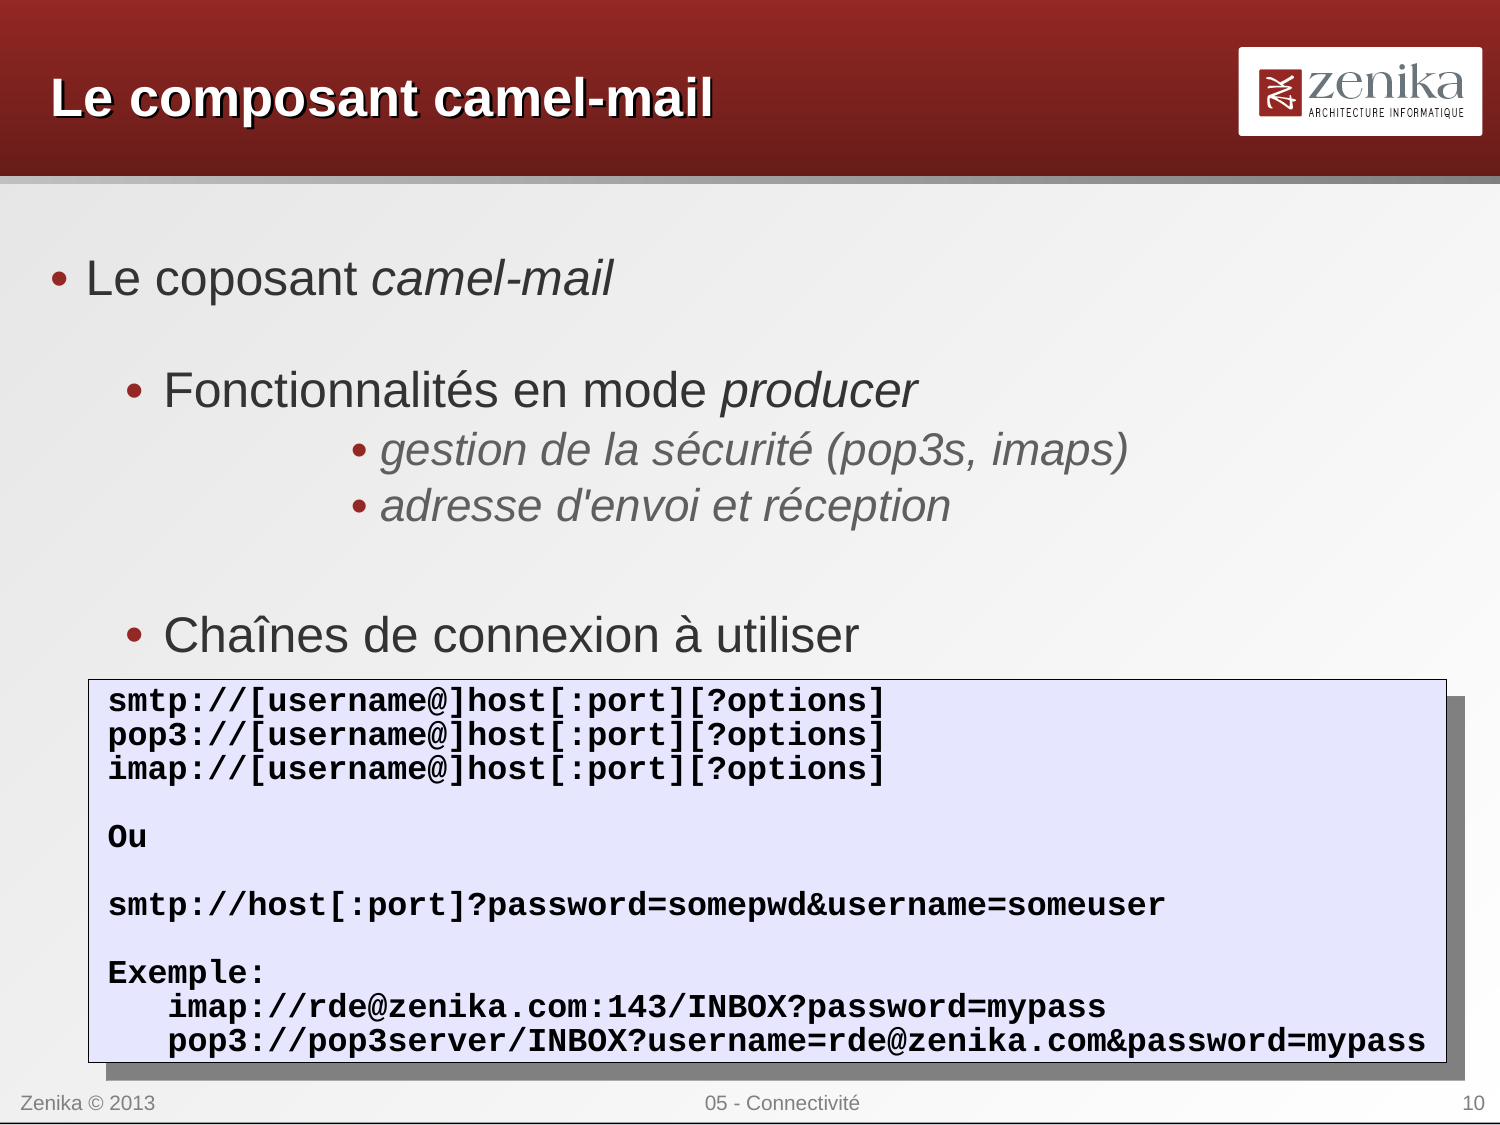

# Le composant camel-mail
Le coposant camel-mail
Fonctionnalités en mode producer
 gestion de la sécurité (pop3s, imaps)
 adresse d'envoi et réception
Chaînes de connexion à utiliser
smtp://[username@]host[:port][?options]
pop3://[username@]host[:port][?options]
imap://[username@]host[:port][?options]
Ou
smtp://host[:port]?password=somepwd&username=someuser
Exemple:
 imap://rde@zenika.com:143/INBOX?password=mypass
 pop3://pop3server/INBOX?username=rde@zenika.com&password=mypass